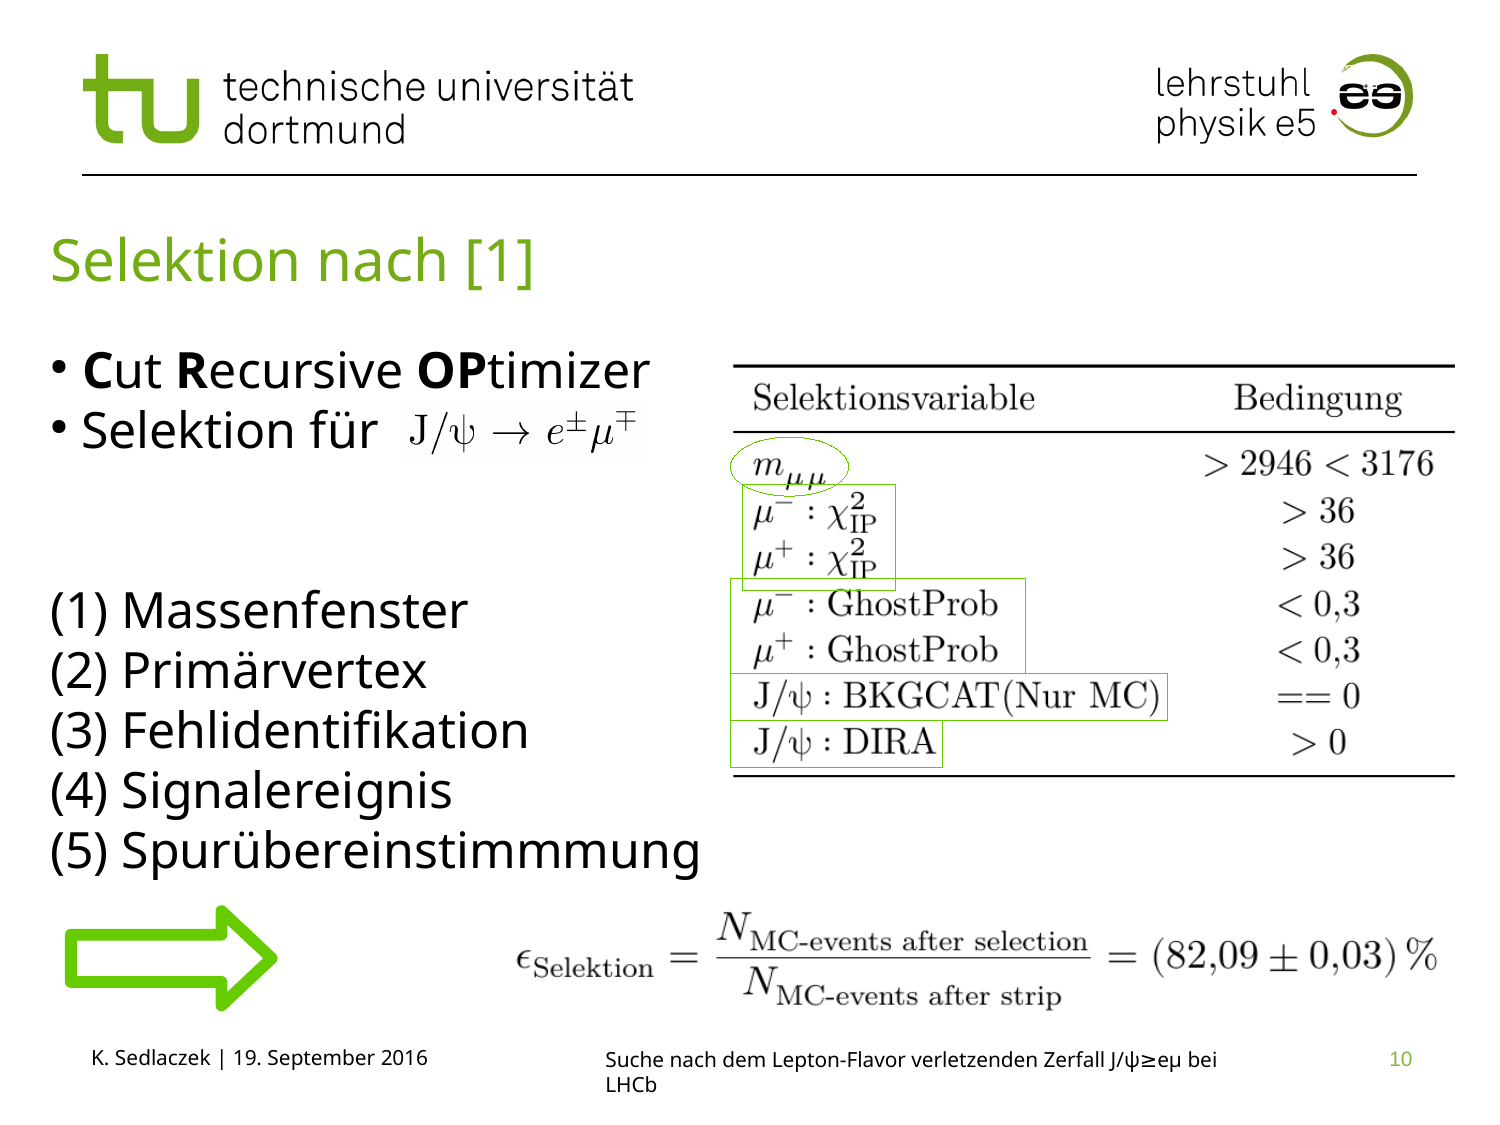

# Selektion nach [1]
 Cut Recursive OPtimizer
 Selektion für
 Massenfenster
 Primärvertex
 Fehlidentifikation
 Signalereignis
 Spurübereinstimmmung
K. Sedlaczek | 19. September 2016
Suche nach dem Lepton-Flavor verletzenden Zerfall J/ψ≥eµ bei LHCb